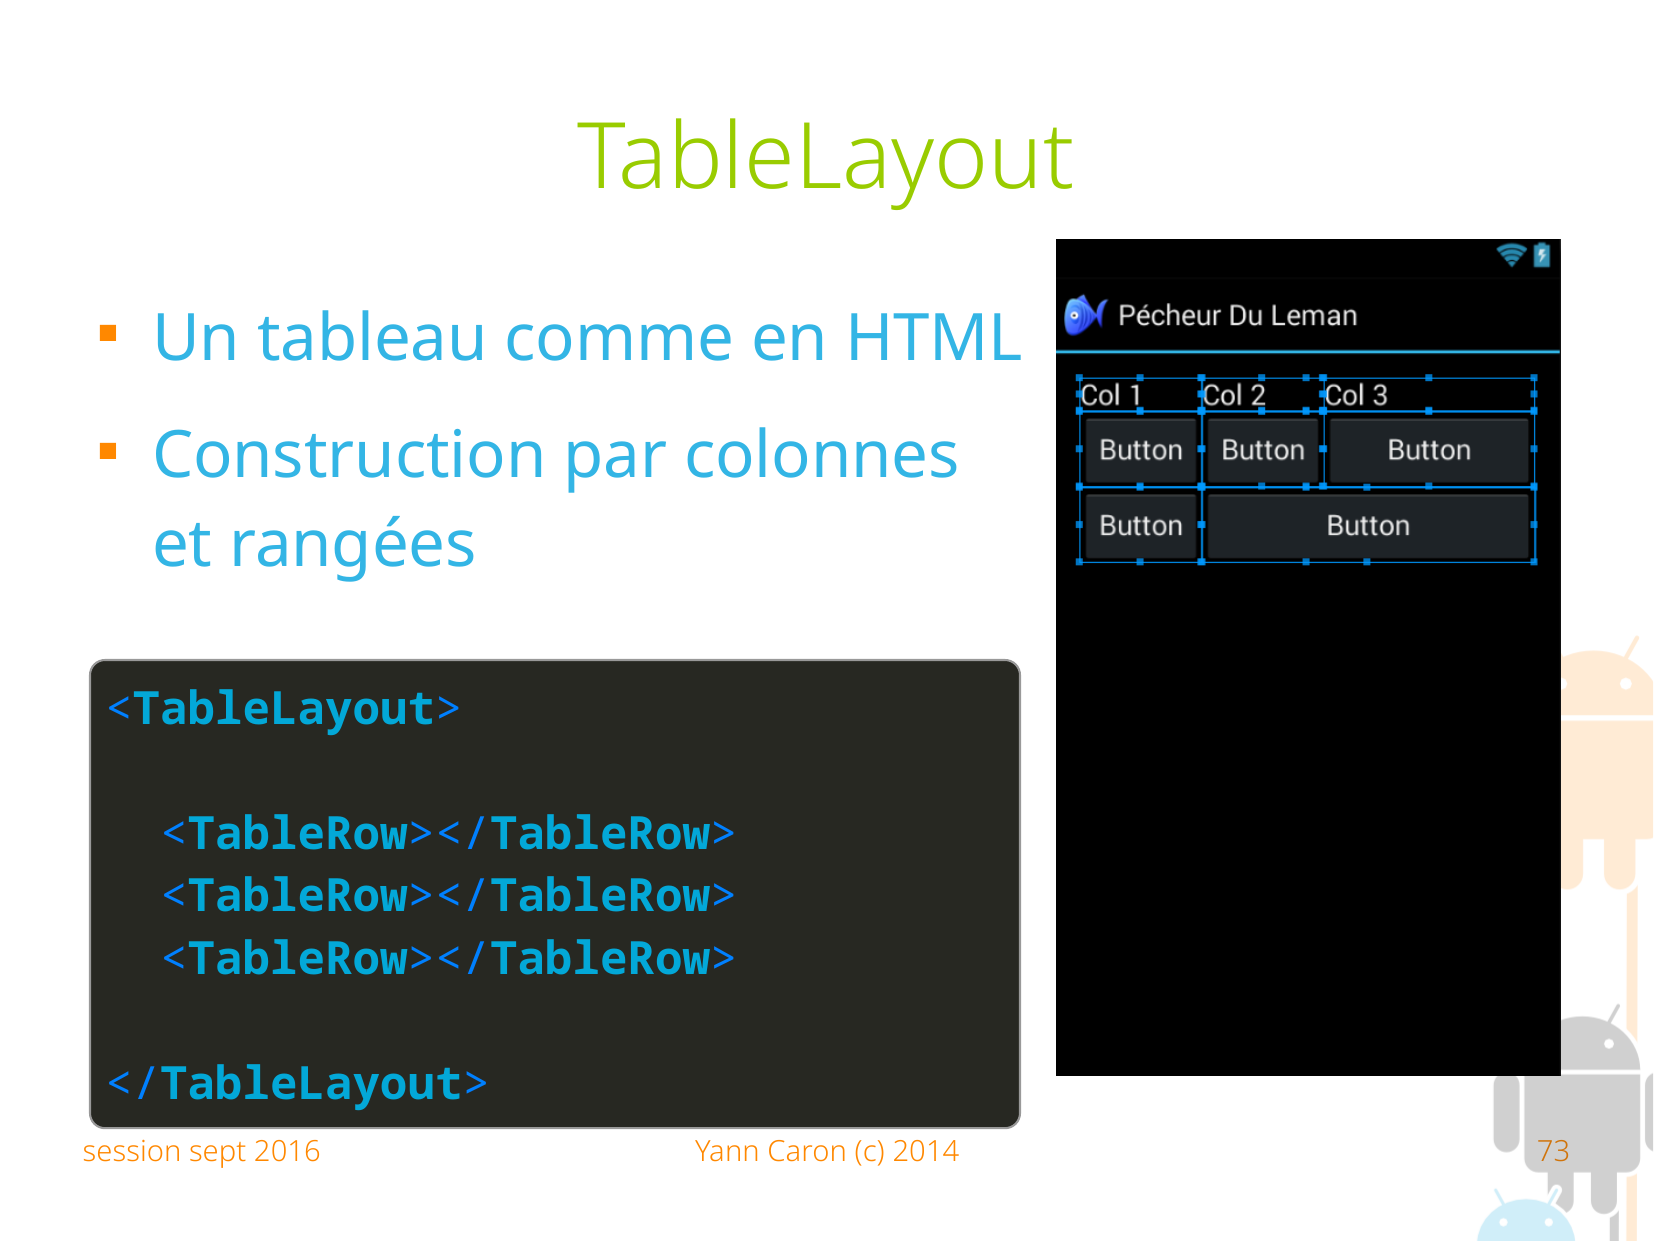

# TableLayout
Un tableau comme en HTML
Construction par colonnes et rangées
<TableLayout>
 <TableRow></TableRow>
 <TableRow></TableRow>
 <TableRow></TableRow>
</TableLayout>
session sept 2016
Yann Caron (c) 2014
73